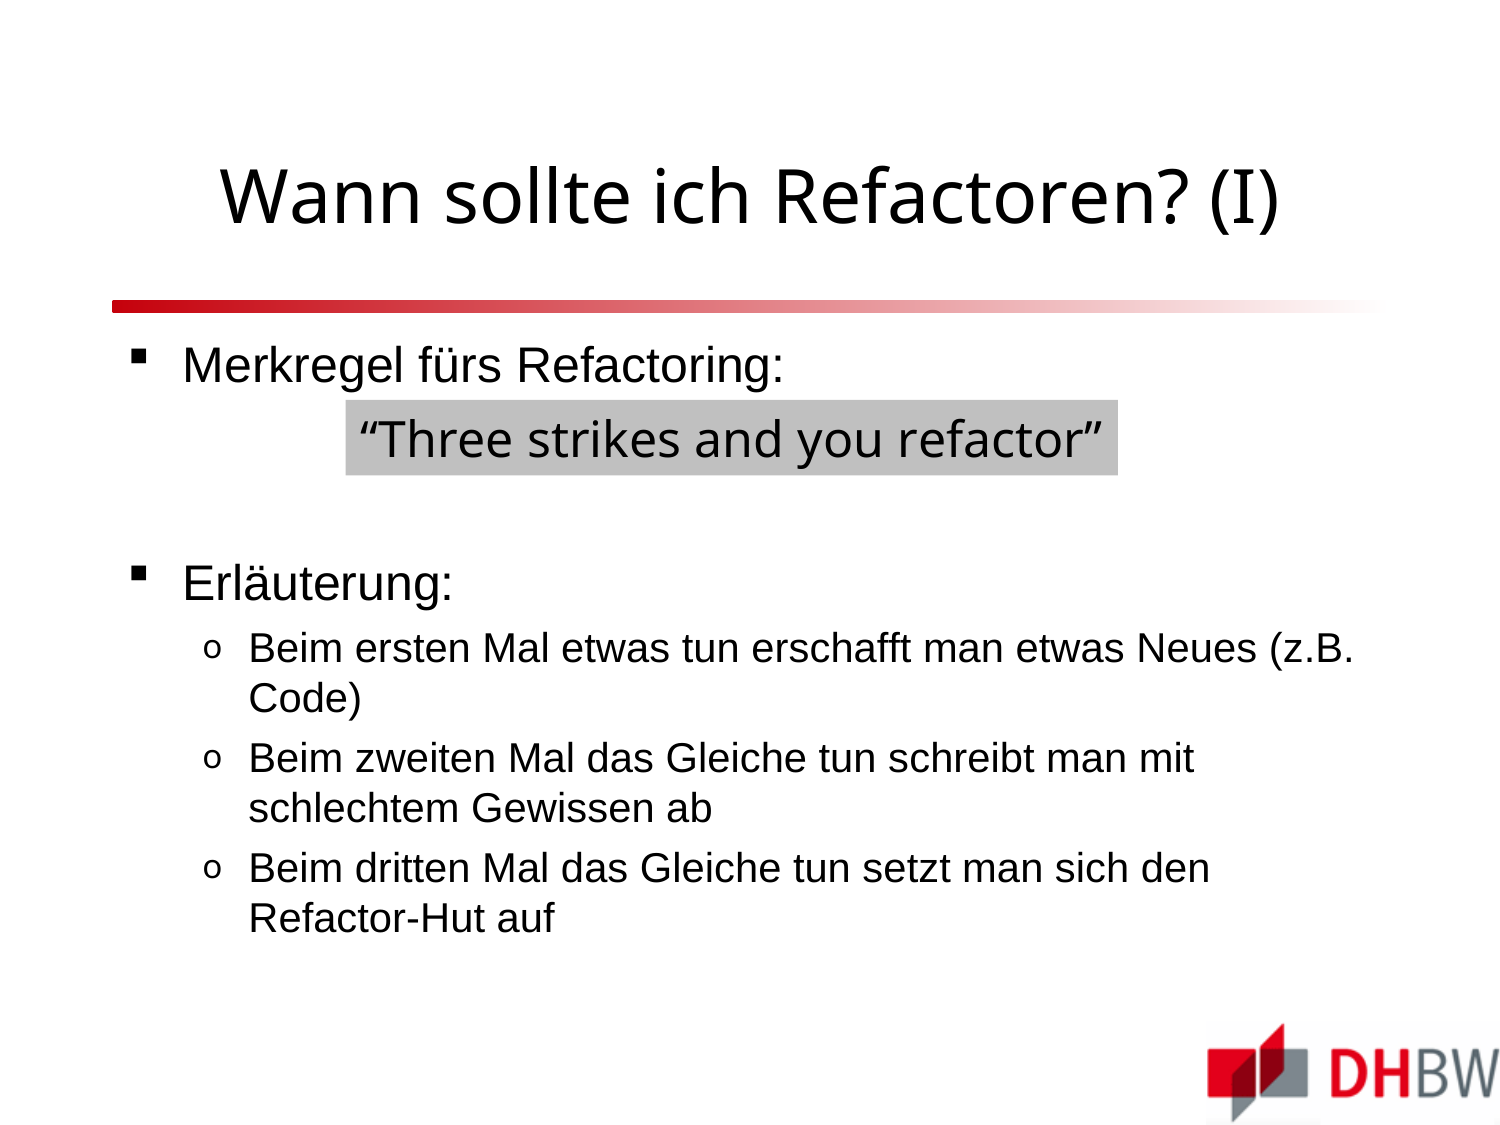

# Wann sollte ich Refactoren? (I)
Merkregel fürs Refactoring:
Erläuterung:
Beim ersten Mal etwas tun erschafft man etwas Neues (z.B. Code)
Beim zweiten Mal das Gleiche tun schreibt man mit schlechtem Gewissen ab
Beim dritten Mal das Gleiche tun setzt man sich den Refactor-Hut auf
“Three strikes and you refactor”